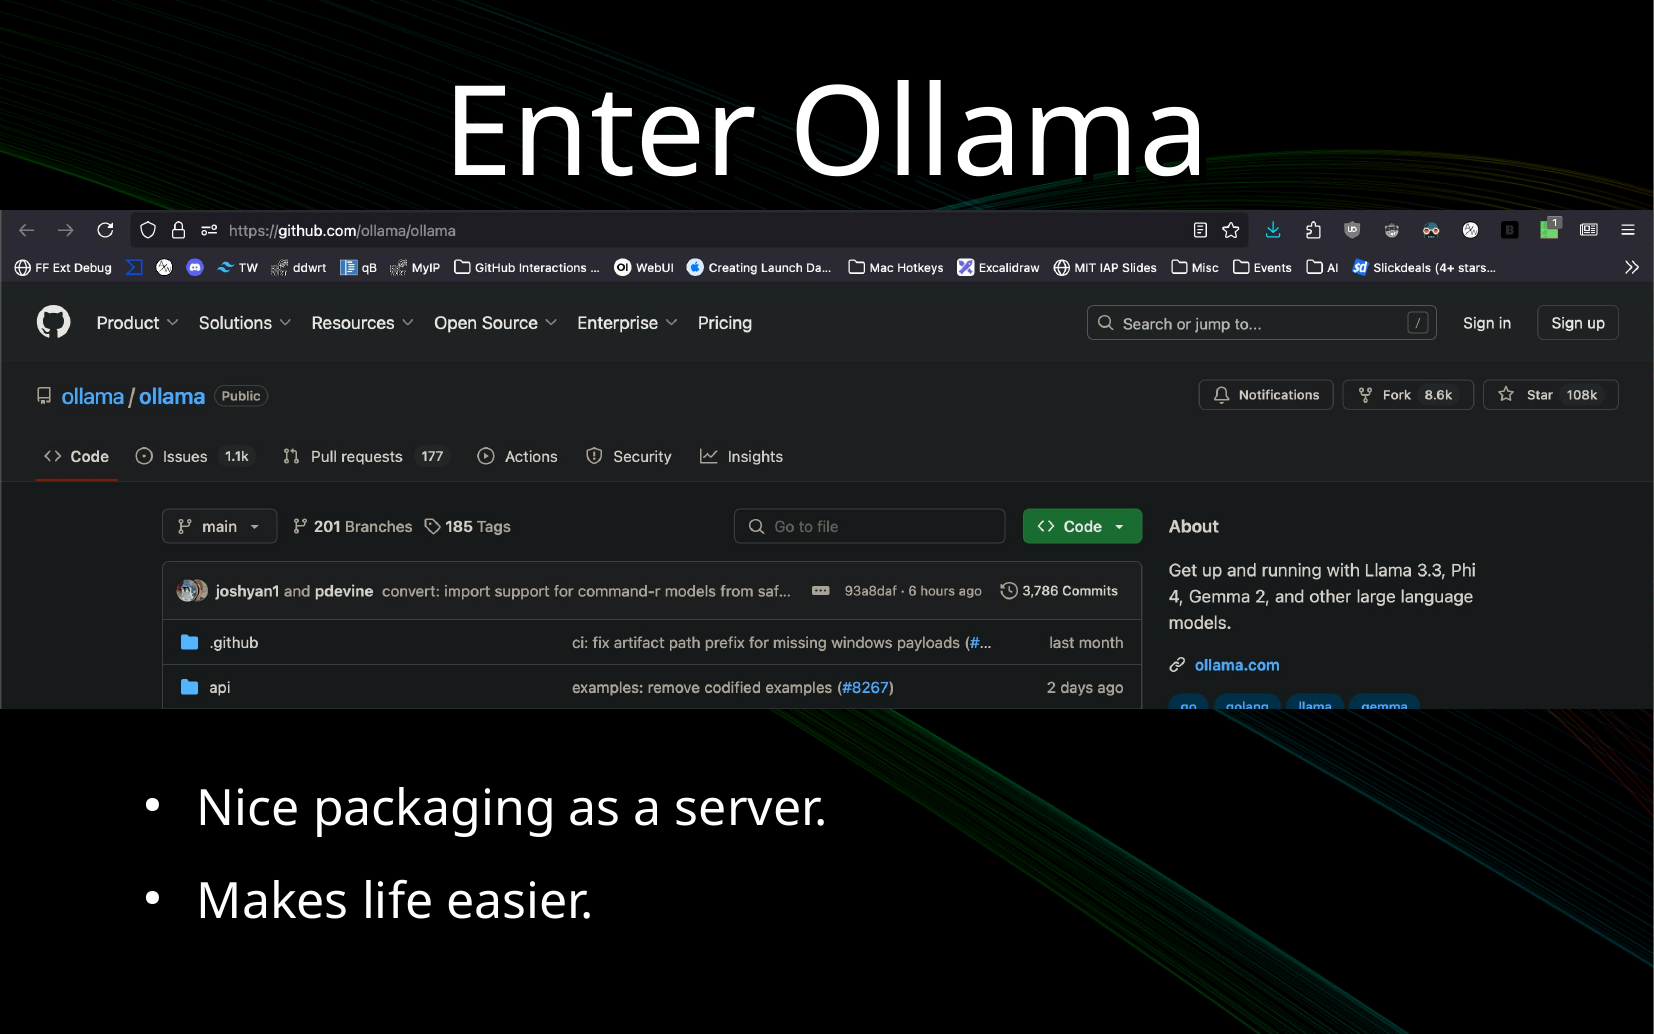

# Enter Ollama
Nice packaging as a server.
Makes life easier.